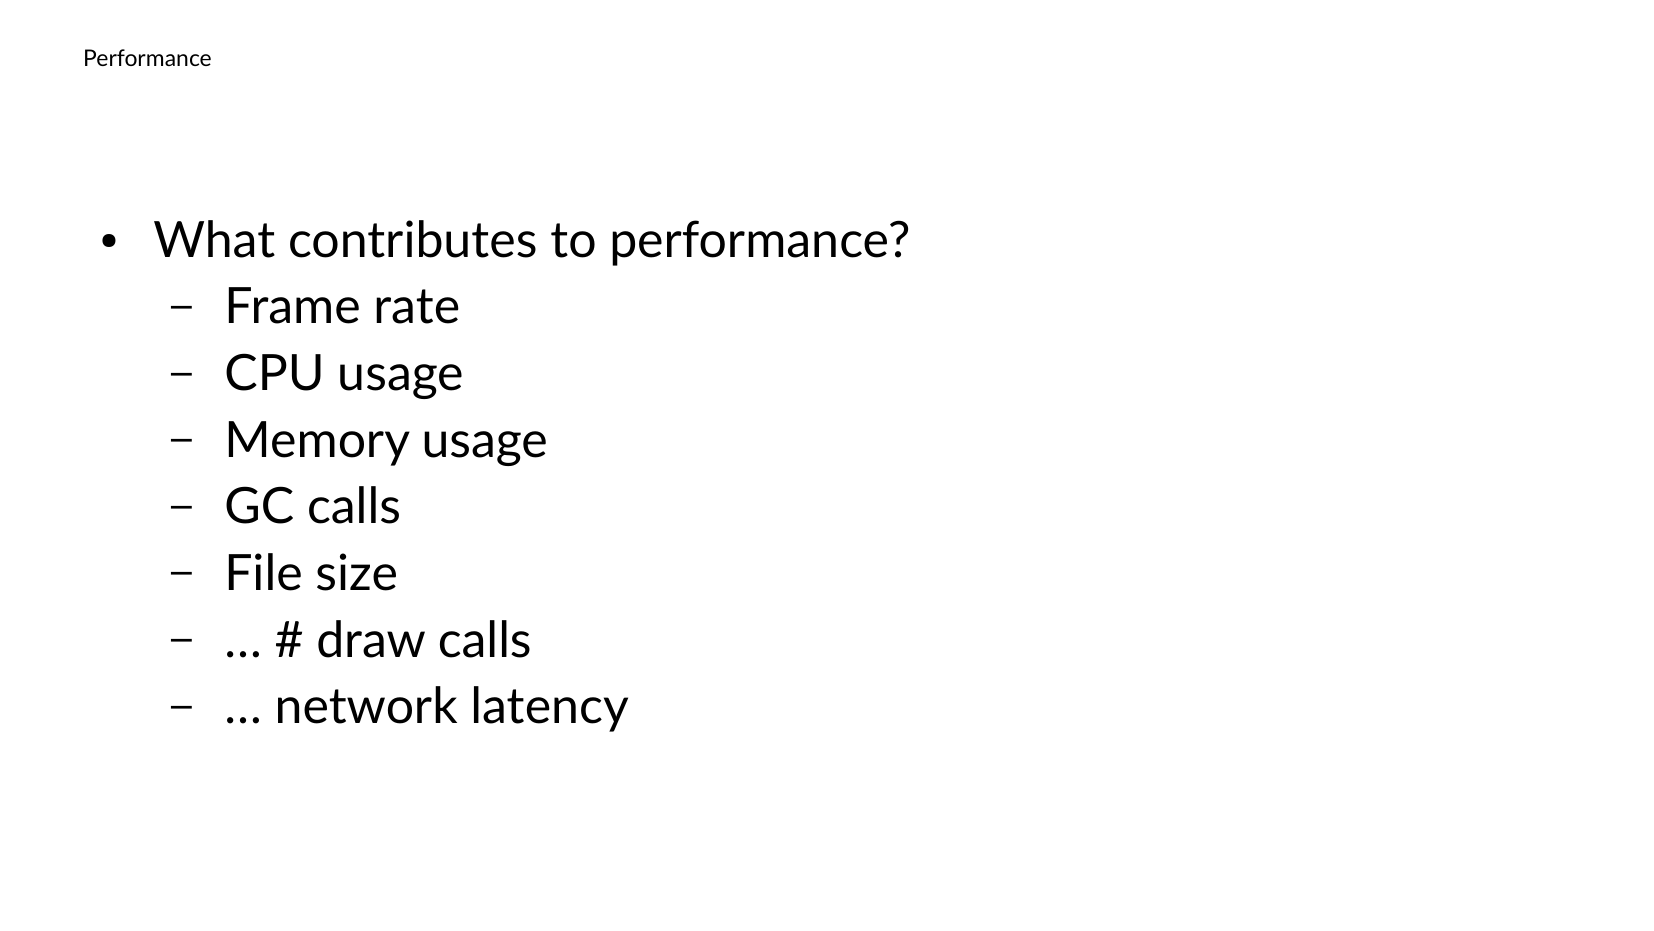

# Performance
What contributes to performance?
Frame rate
CPU usage
Memory usage
GC calls
File size
… # draw calls
… network latency